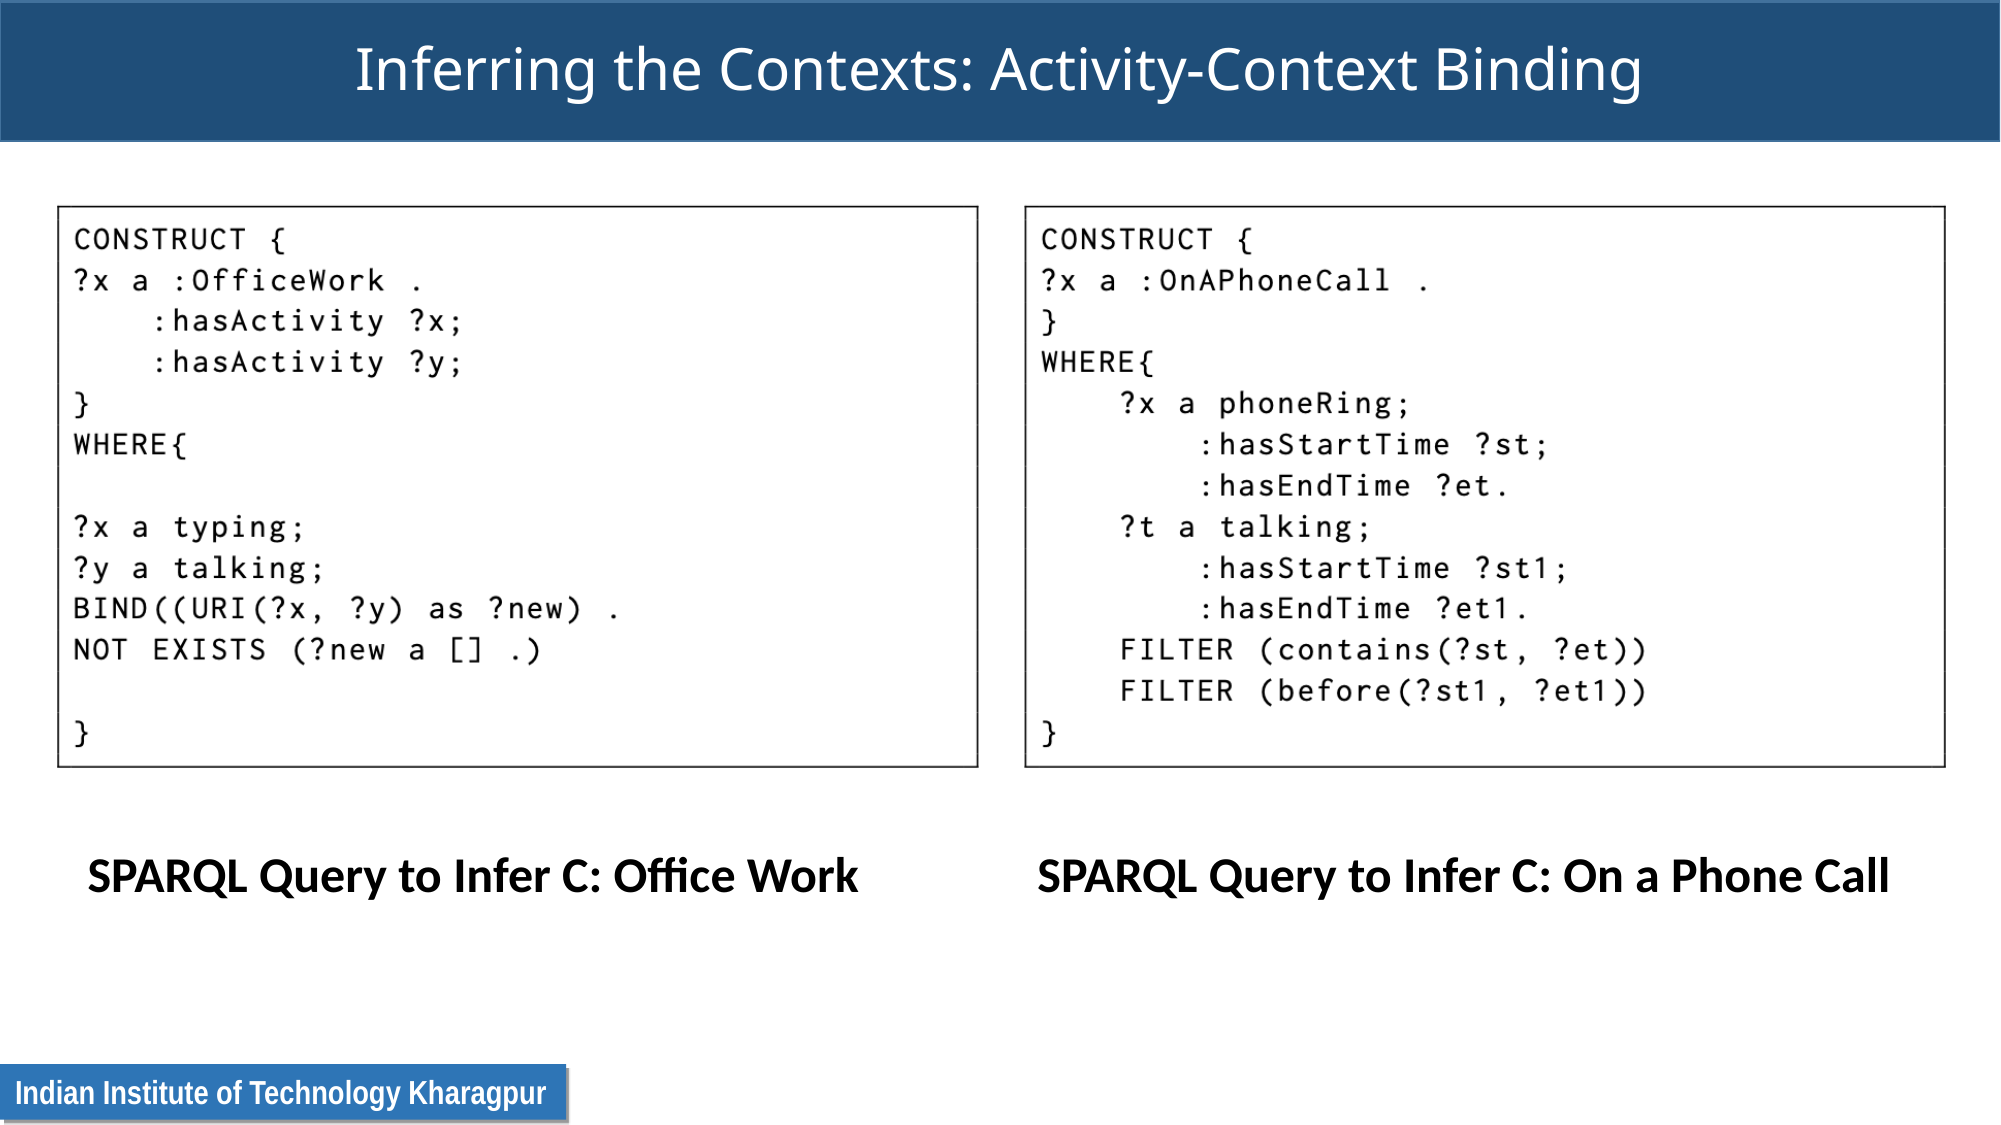

# Inferring the Contexts: Activity-Context Binding
SPARQL Query to Infer C: Office Work
SPARQL Query to Infer C: On a Phone Call